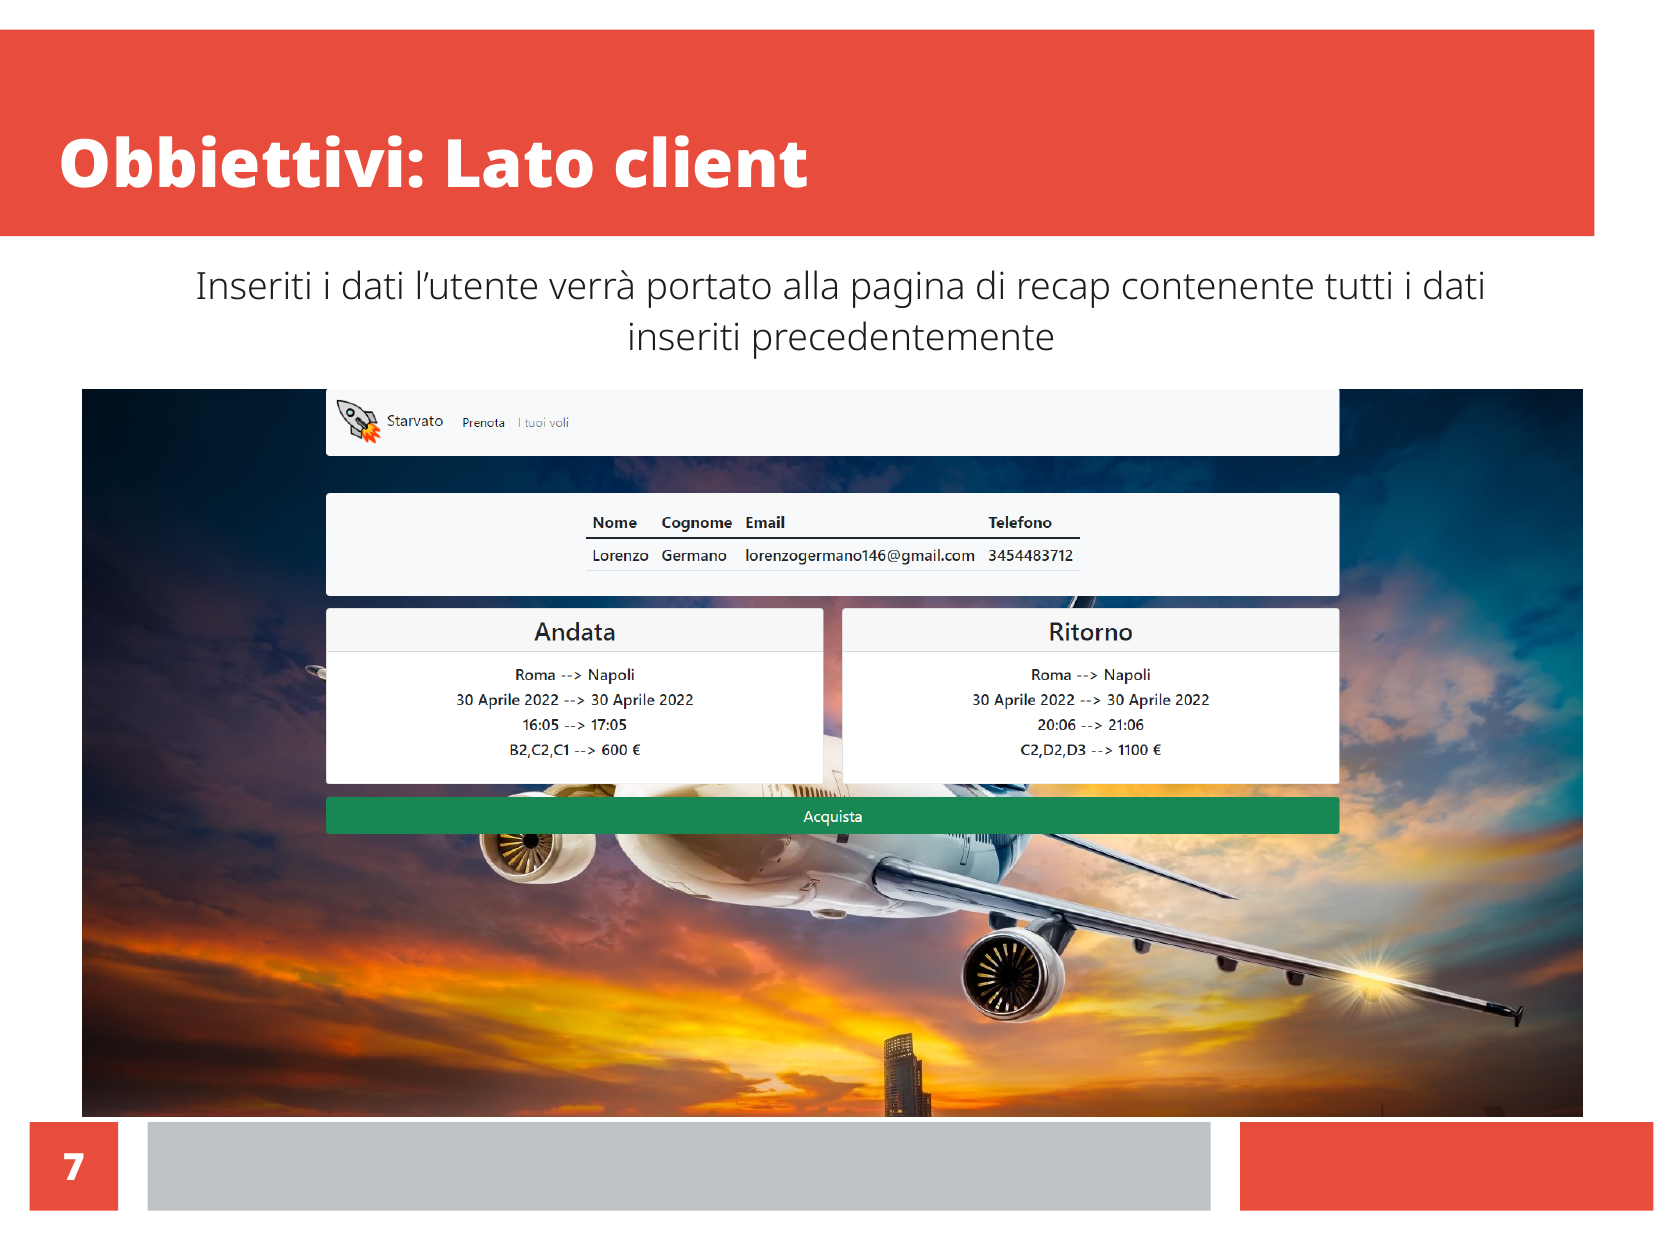

# Obbiettivi: Lato client
Inseriti i dati l’utente verrà portato alla pagina di recap contenente tutti i dati inseriti precedentemente
7